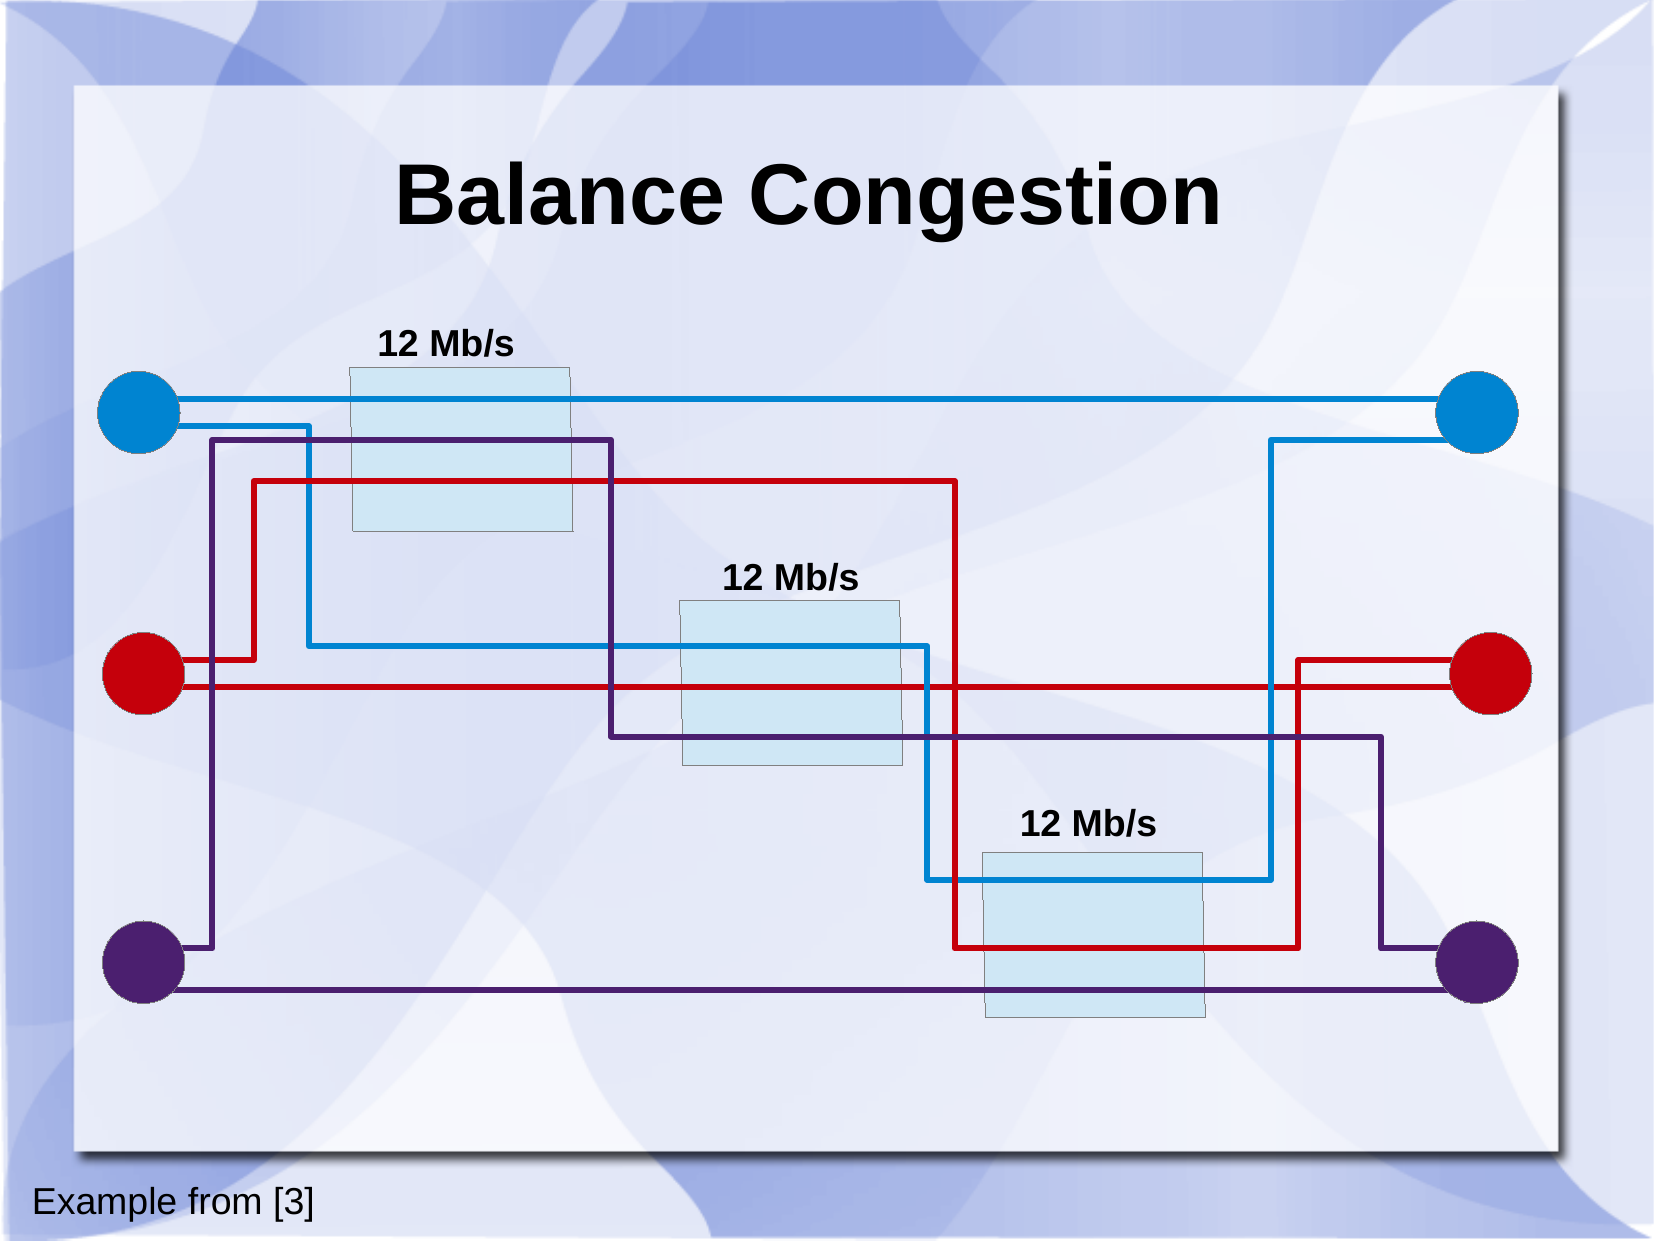

# Balance Congestion
12 Mb/s
12 Mb/s
12 Mb/s
Example from [3]